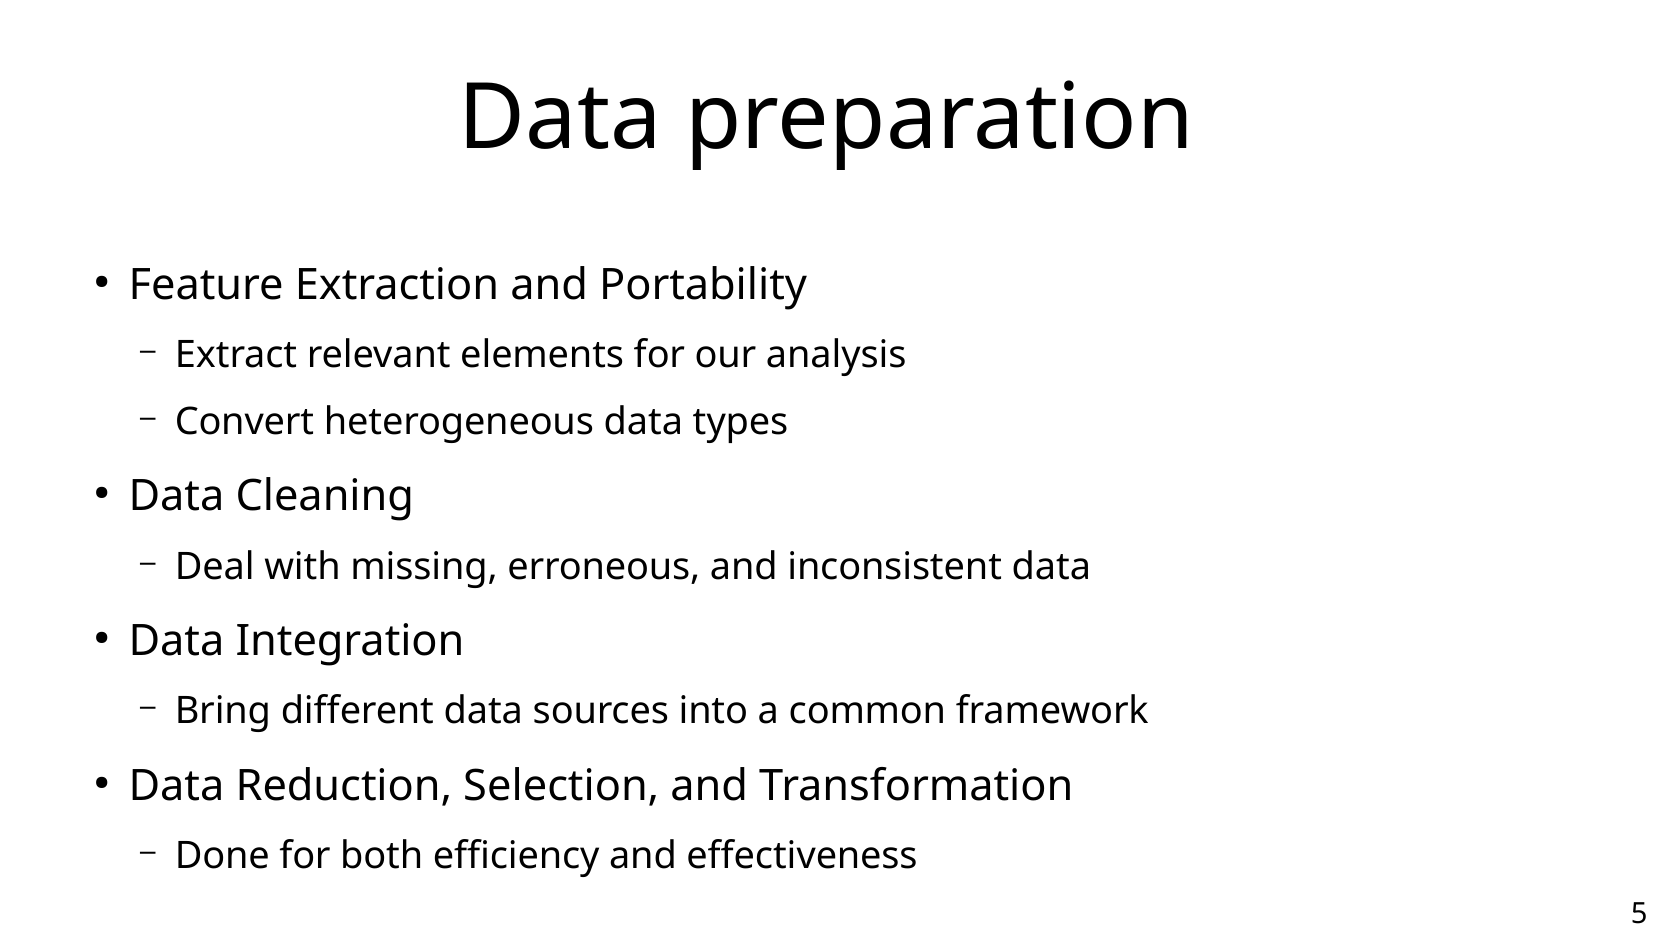

# Data preparation
Feature Extraction and Portability
Extract relevant elements for our analysis
Convert heterogeneous data types
Data Cleaning
Deal with missing, erroneous, and inconsistent data
Data Integration
Bring different data sources into a common framework
Data Reduction, Selection, and Transformation
Done for both efficiency and effectiveness
5